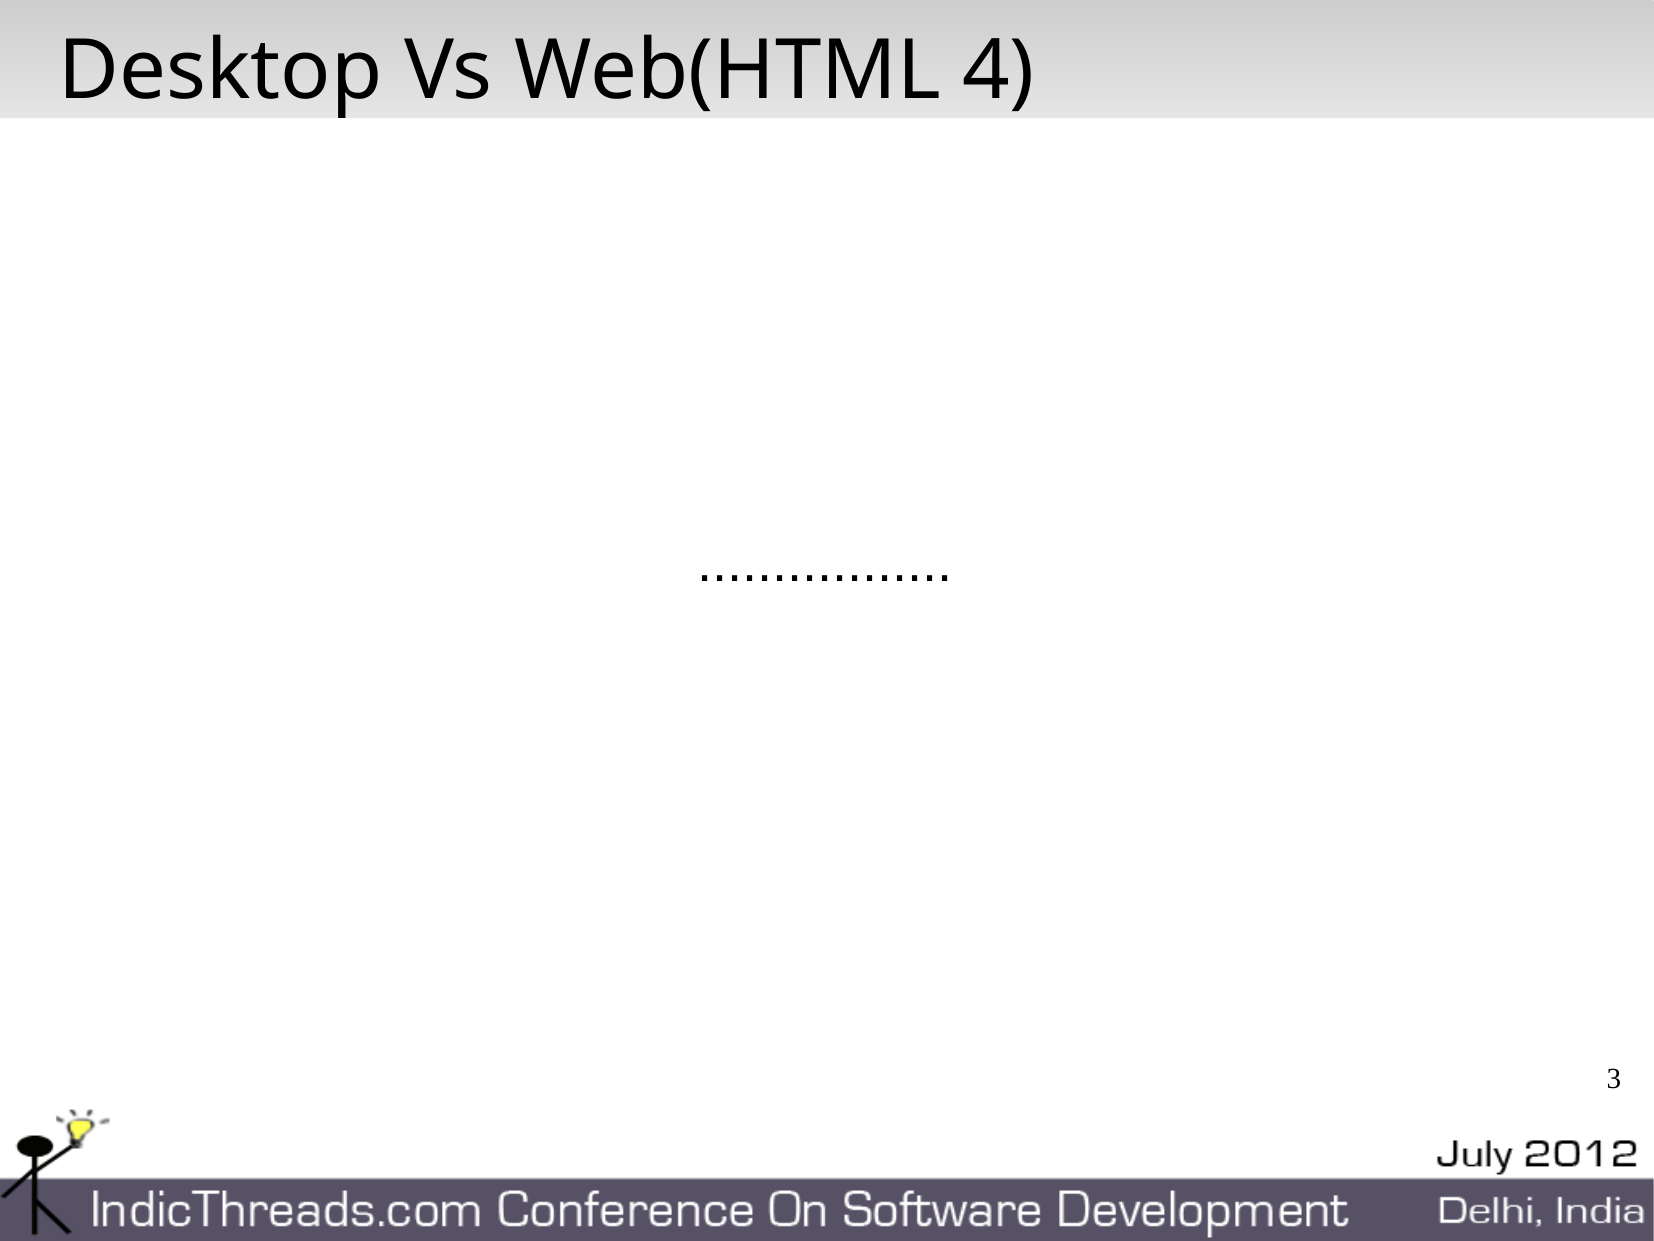

# Desktop Vs Web(HTML 4)
.................
3